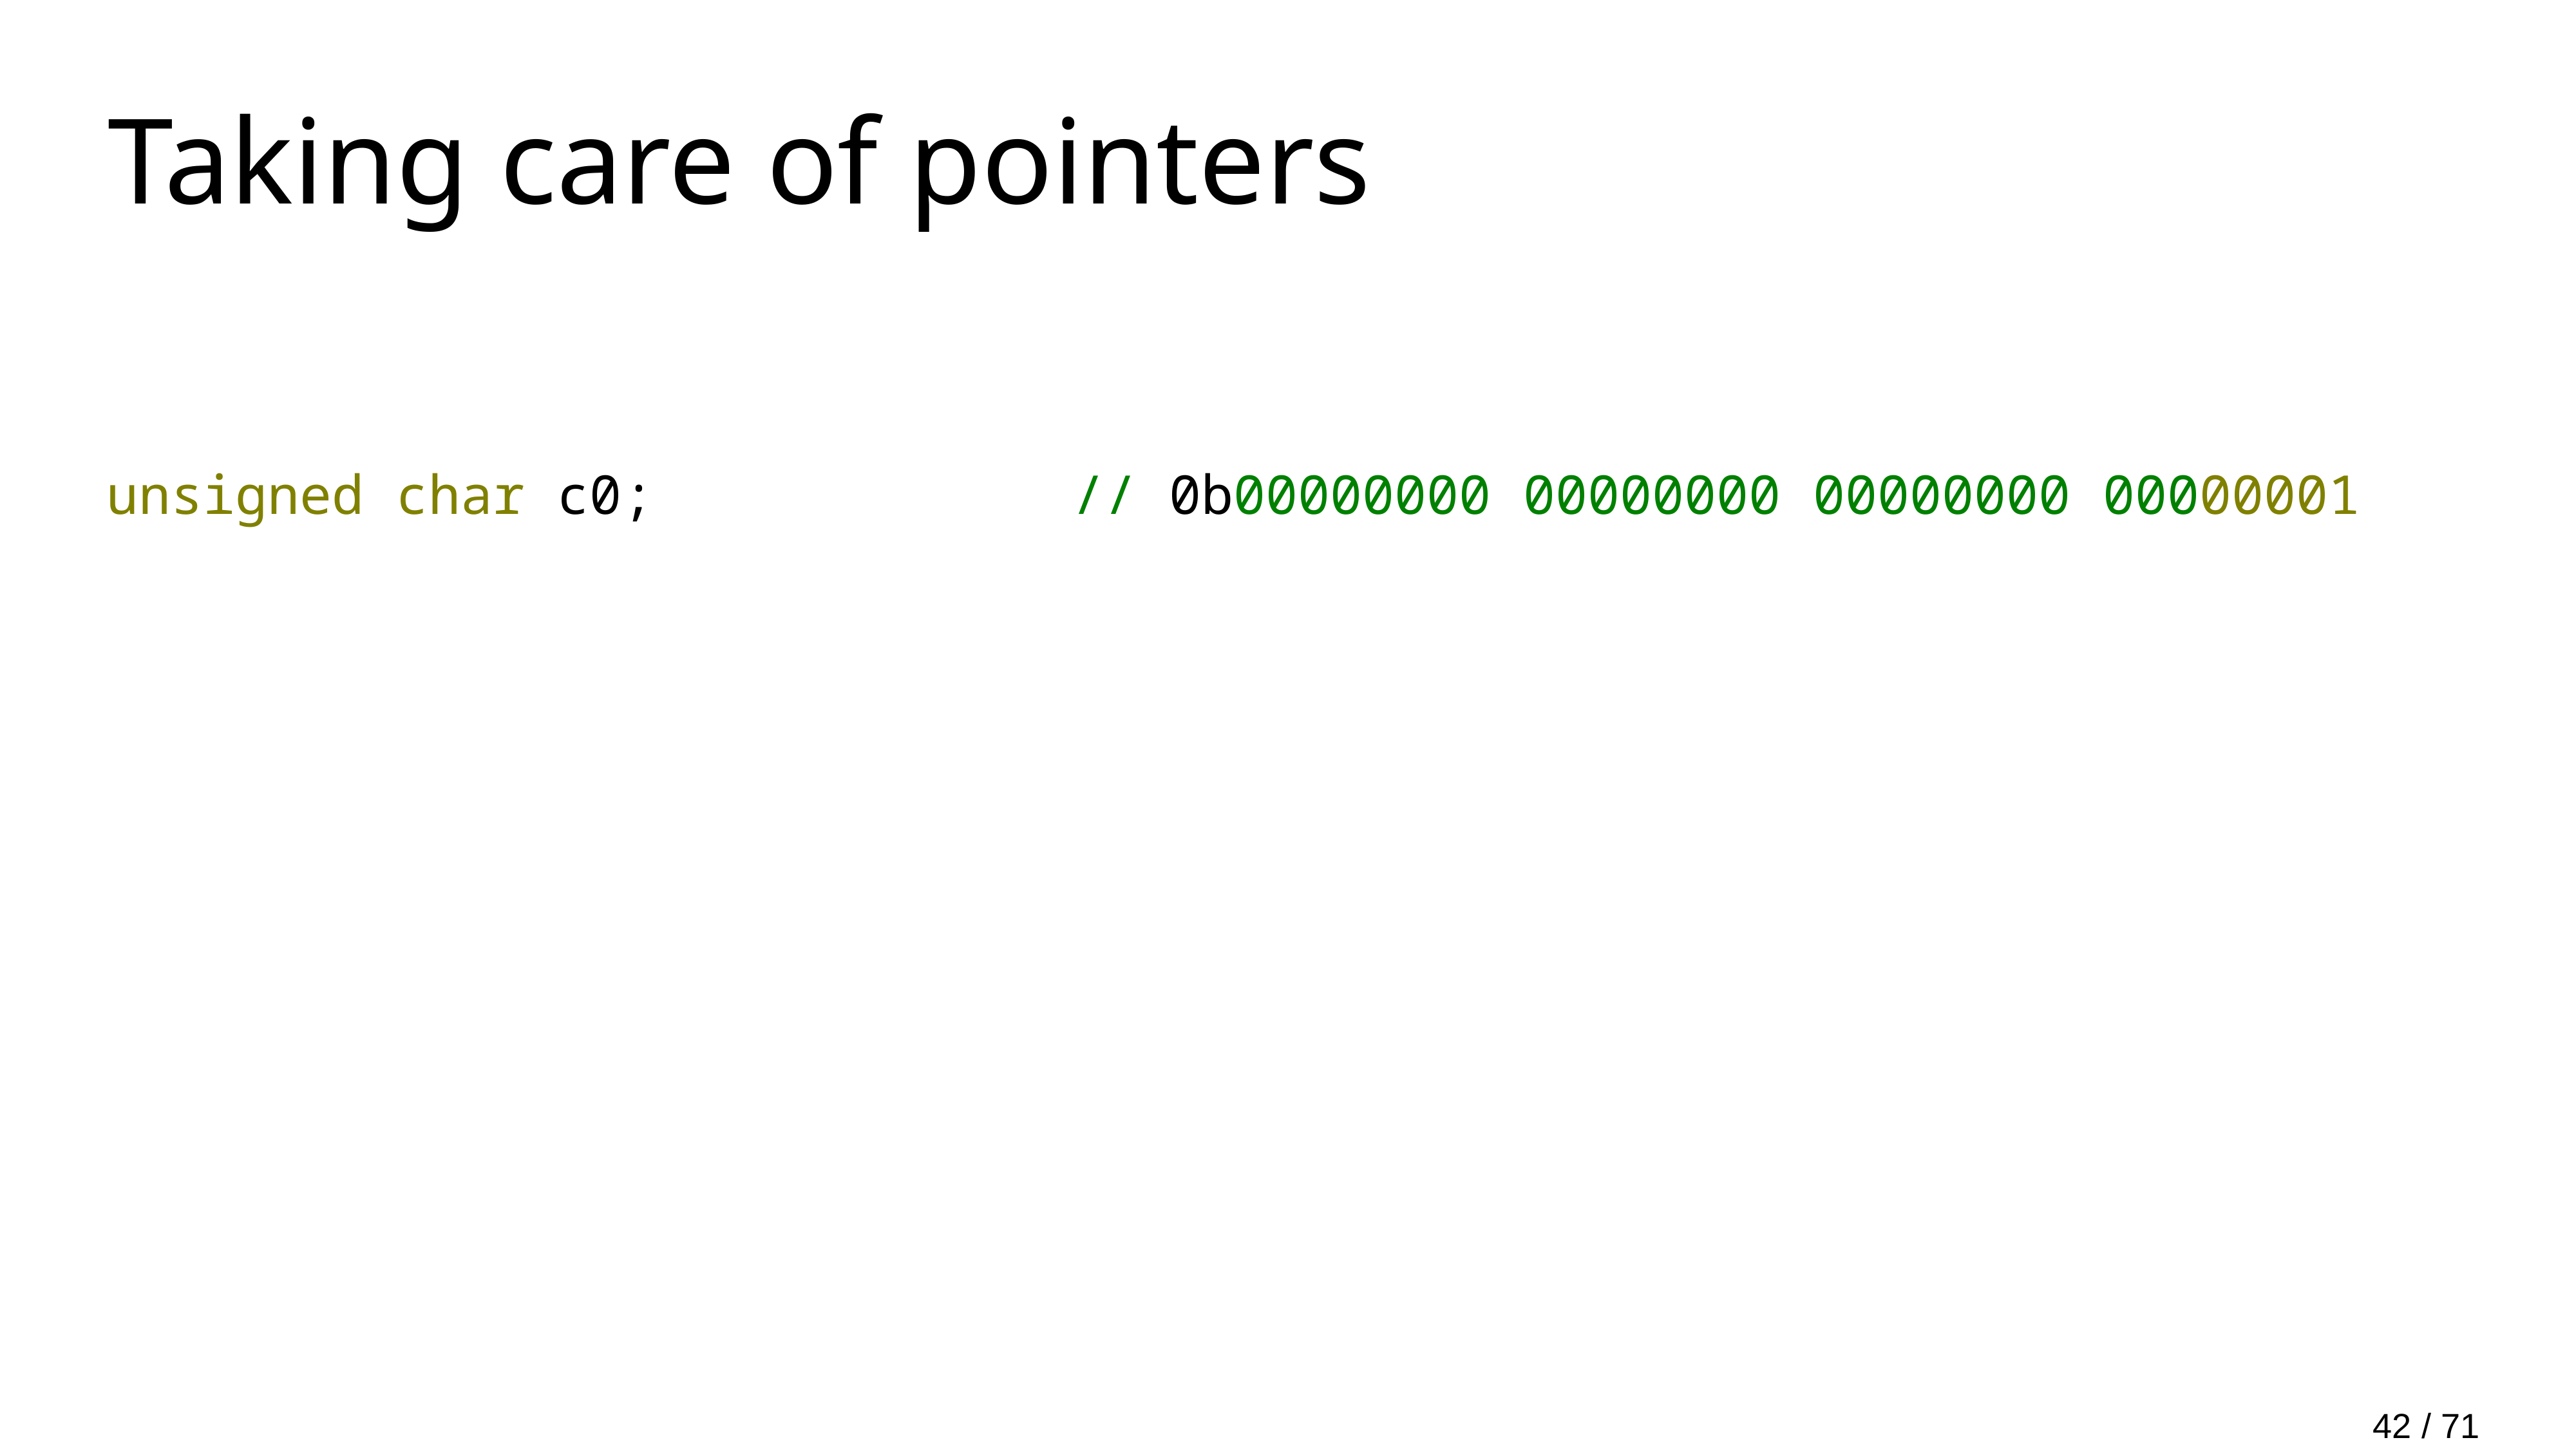

# Taking care of pointers
unsigned char c0;									// 0b00000000 00000000 00000000 00000001